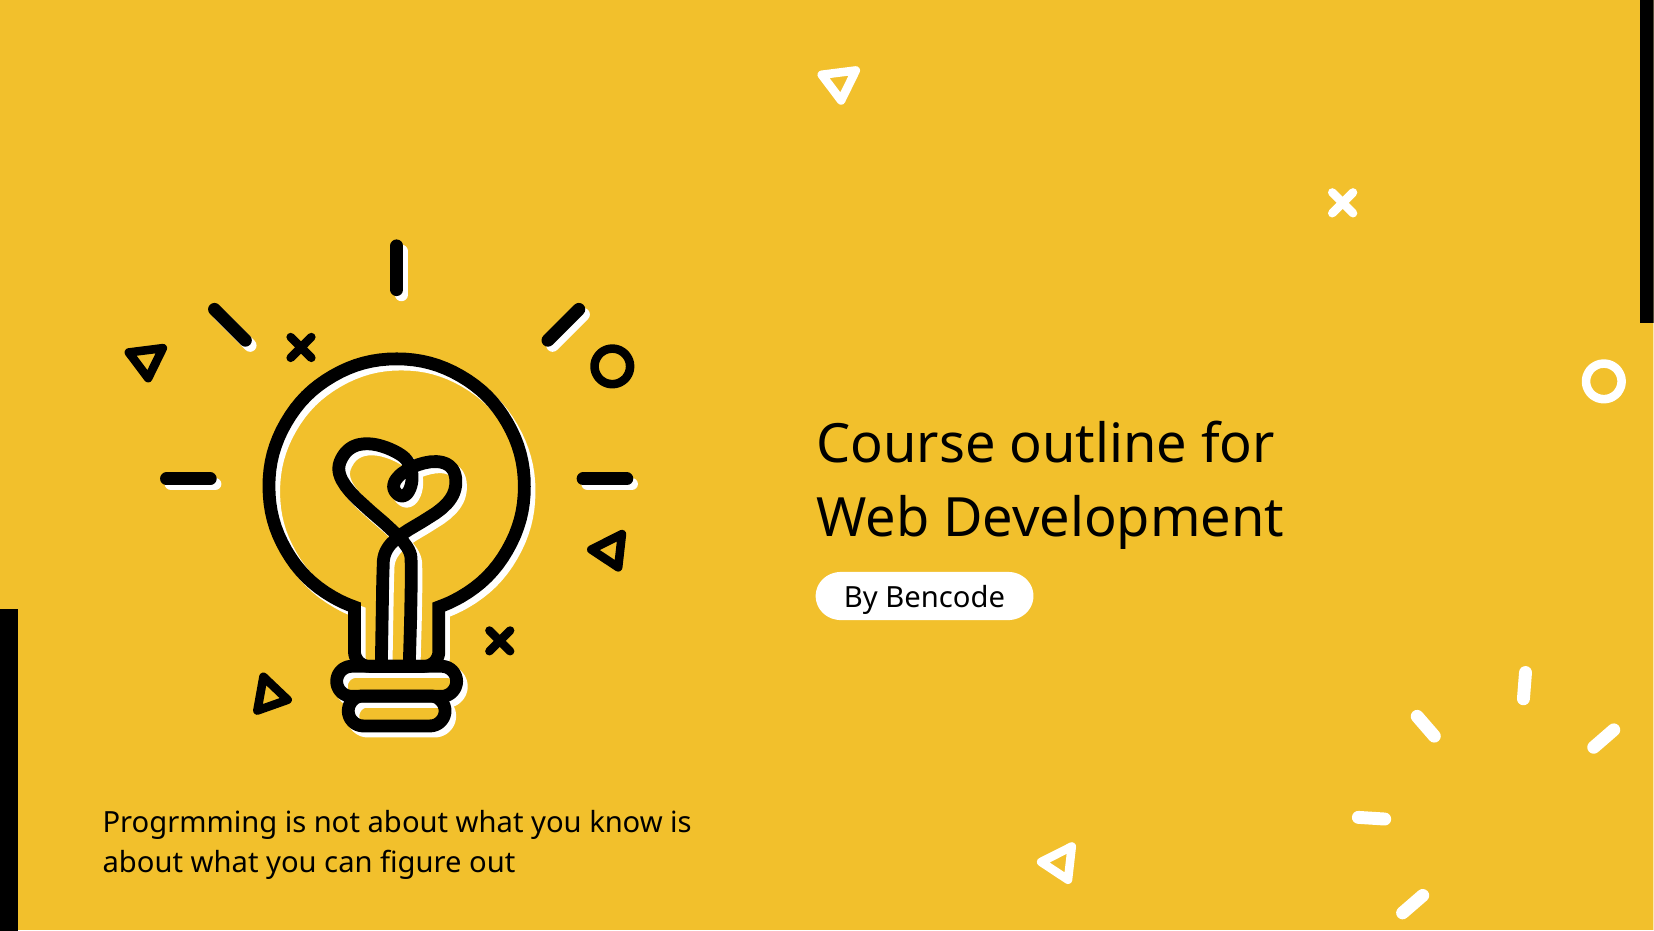

# Course outline for Web Development
By Bencode
Progrmming is not about what you know is about what you can figure out